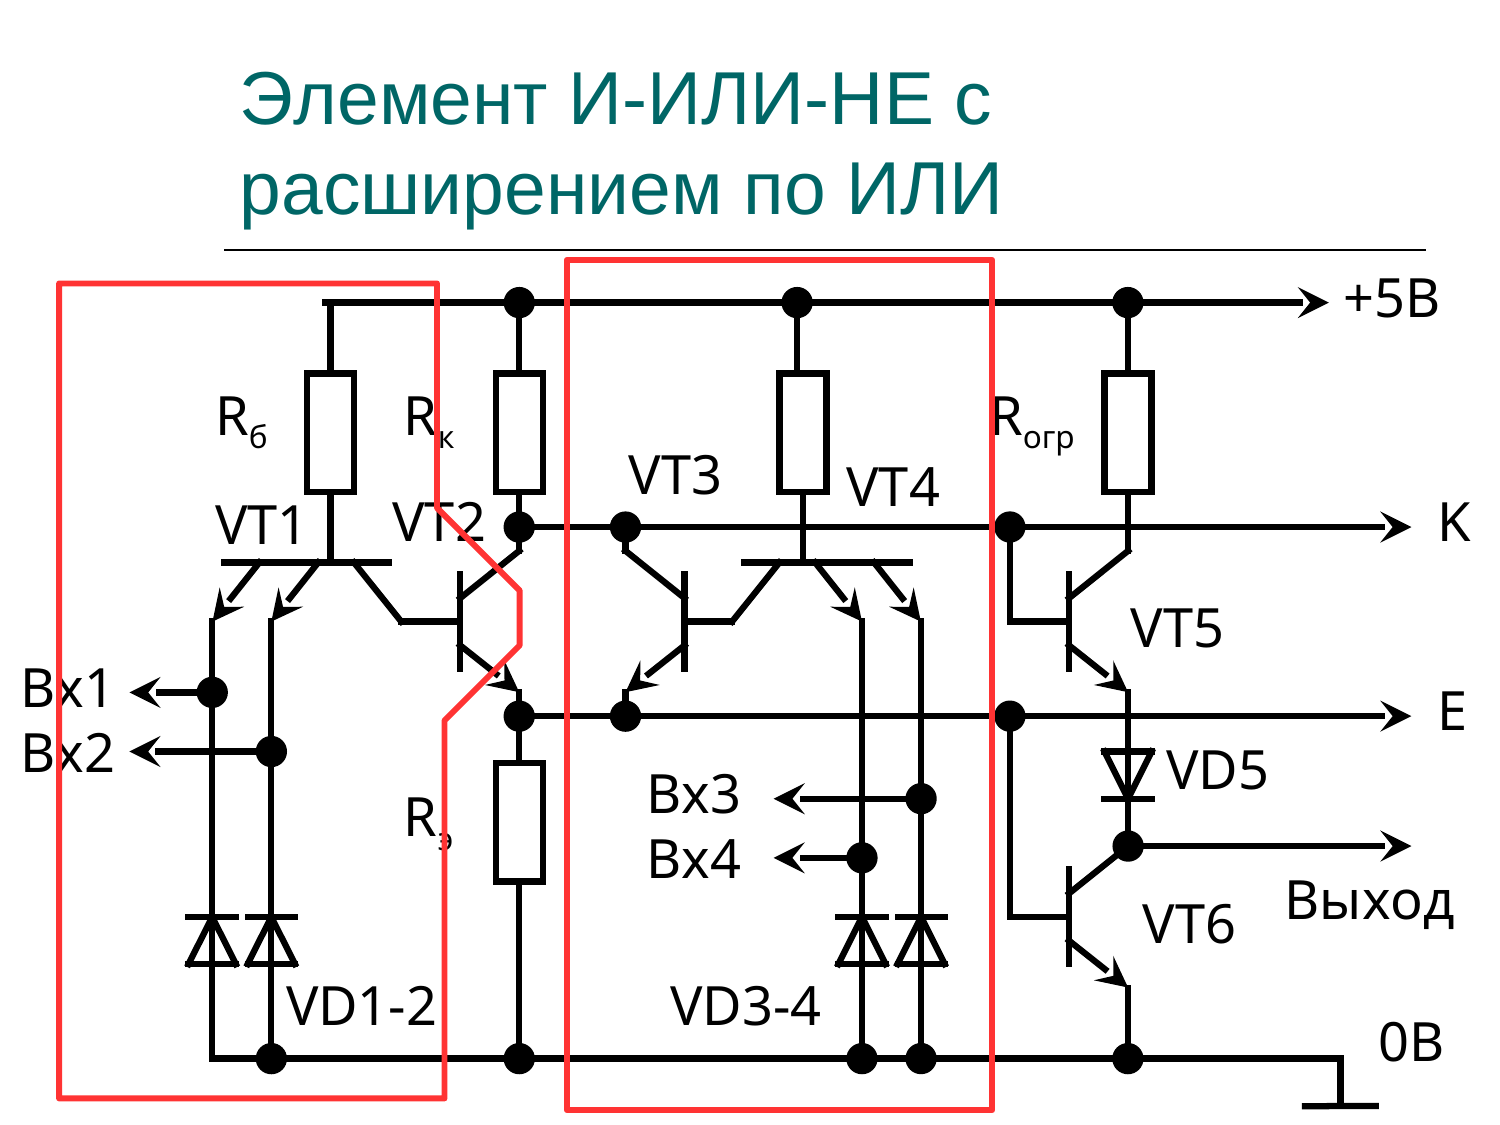

# Элемент И-ИЛИ-НЕ с расширением по ИЛИ
+5В
Rб
Rк
Rогр
VT3
VT4
VT2
K
VT1
VT5
Вх1
Вх2
E
VD5
Вх3
Вх4
Rэ
Выход
VT6
VD1-2
VD3-4
0В